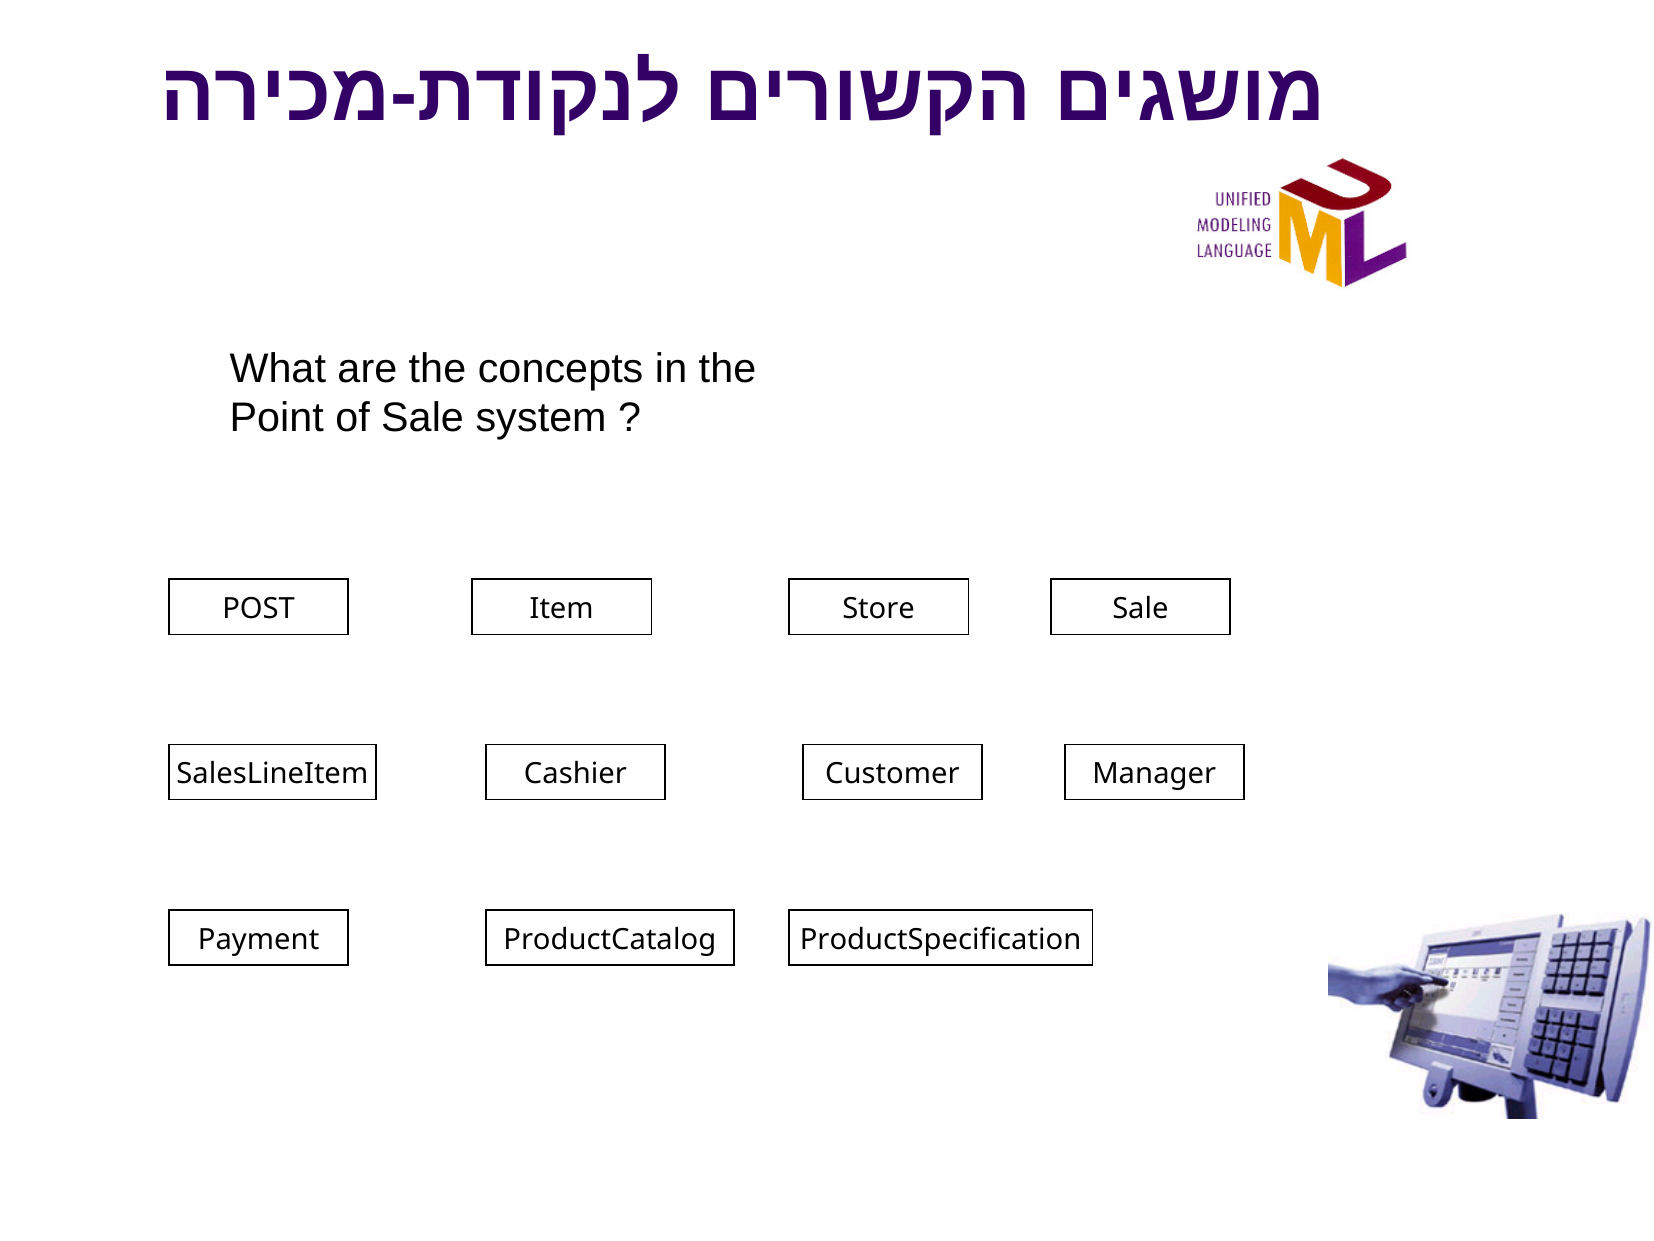

# מושגים הקשורים לנקודת-מכירה
What are the concepts in the
Point of Sale system ?
POST
Item
Store
Sale
SalesLineItem
Cashier
Customer
Manager
Payment
ProductCatalog
ProductSpecification